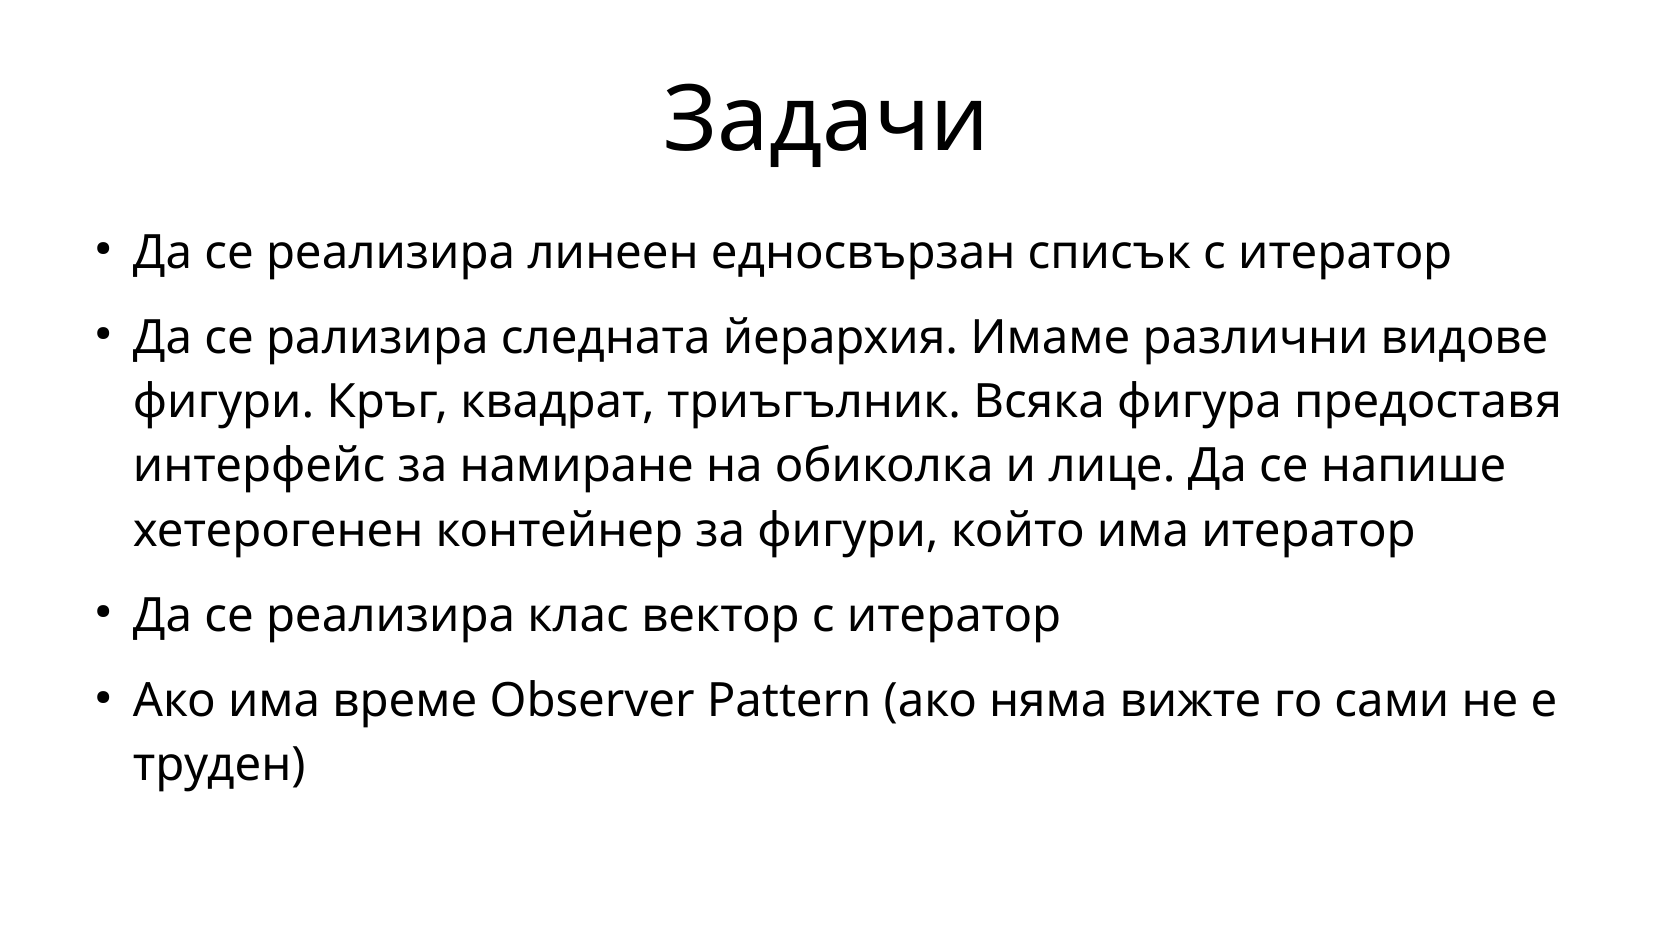

# Задачи
Да се реализира линеен едносвързан списък с итератор
Да се рализира следната йерархия. Имаме различни видове фигури. Кръг, квадрат, триъгълник. Всяка фигура предоставя интерфейс за намиране на обиколка и лице. Да се напише хетерогенен контейнер за фигури, който има итератор
Да се реализира клас вектор с итератор
Ако има време Observer Pattern (ако няма вижте го сами не е труден)